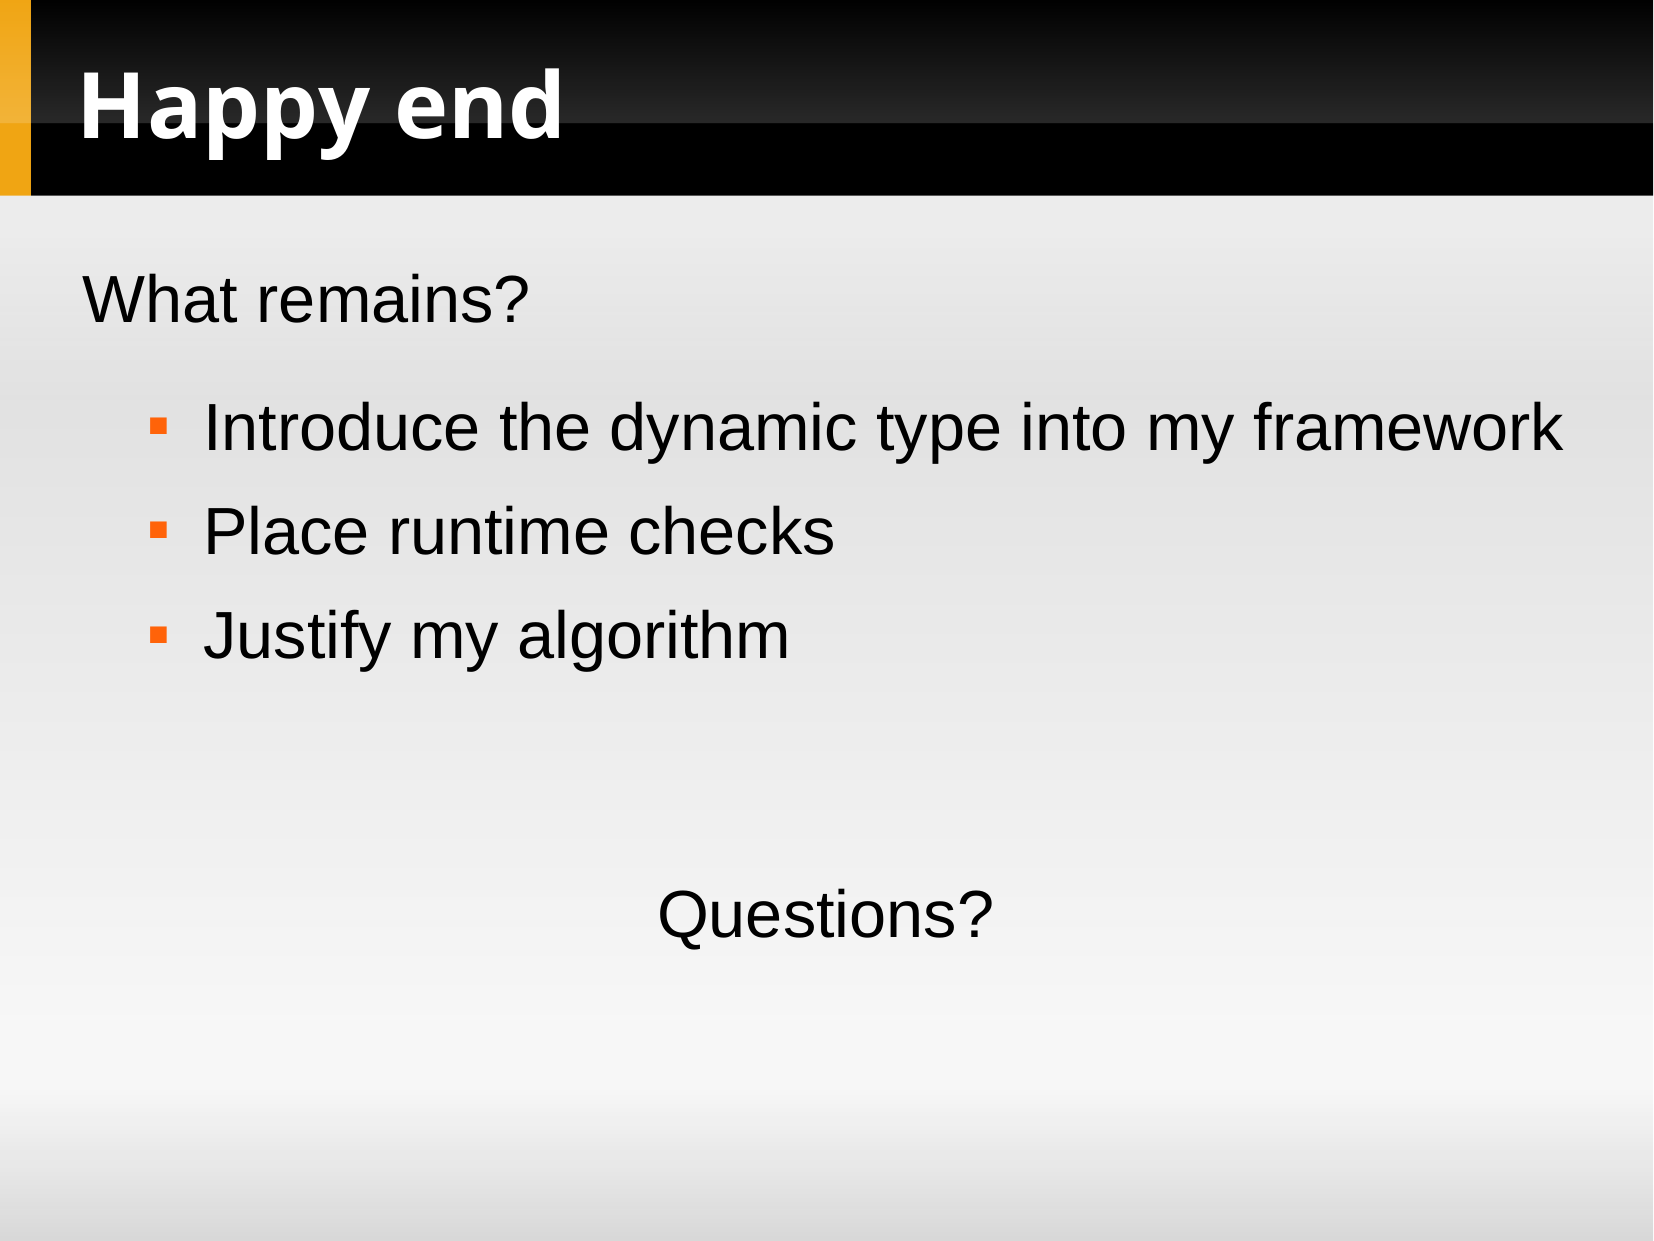

# Happy end
What remains?
Introduce the dynamic type into my framework
Place runtime checks
Justify my algorithm
Questions?